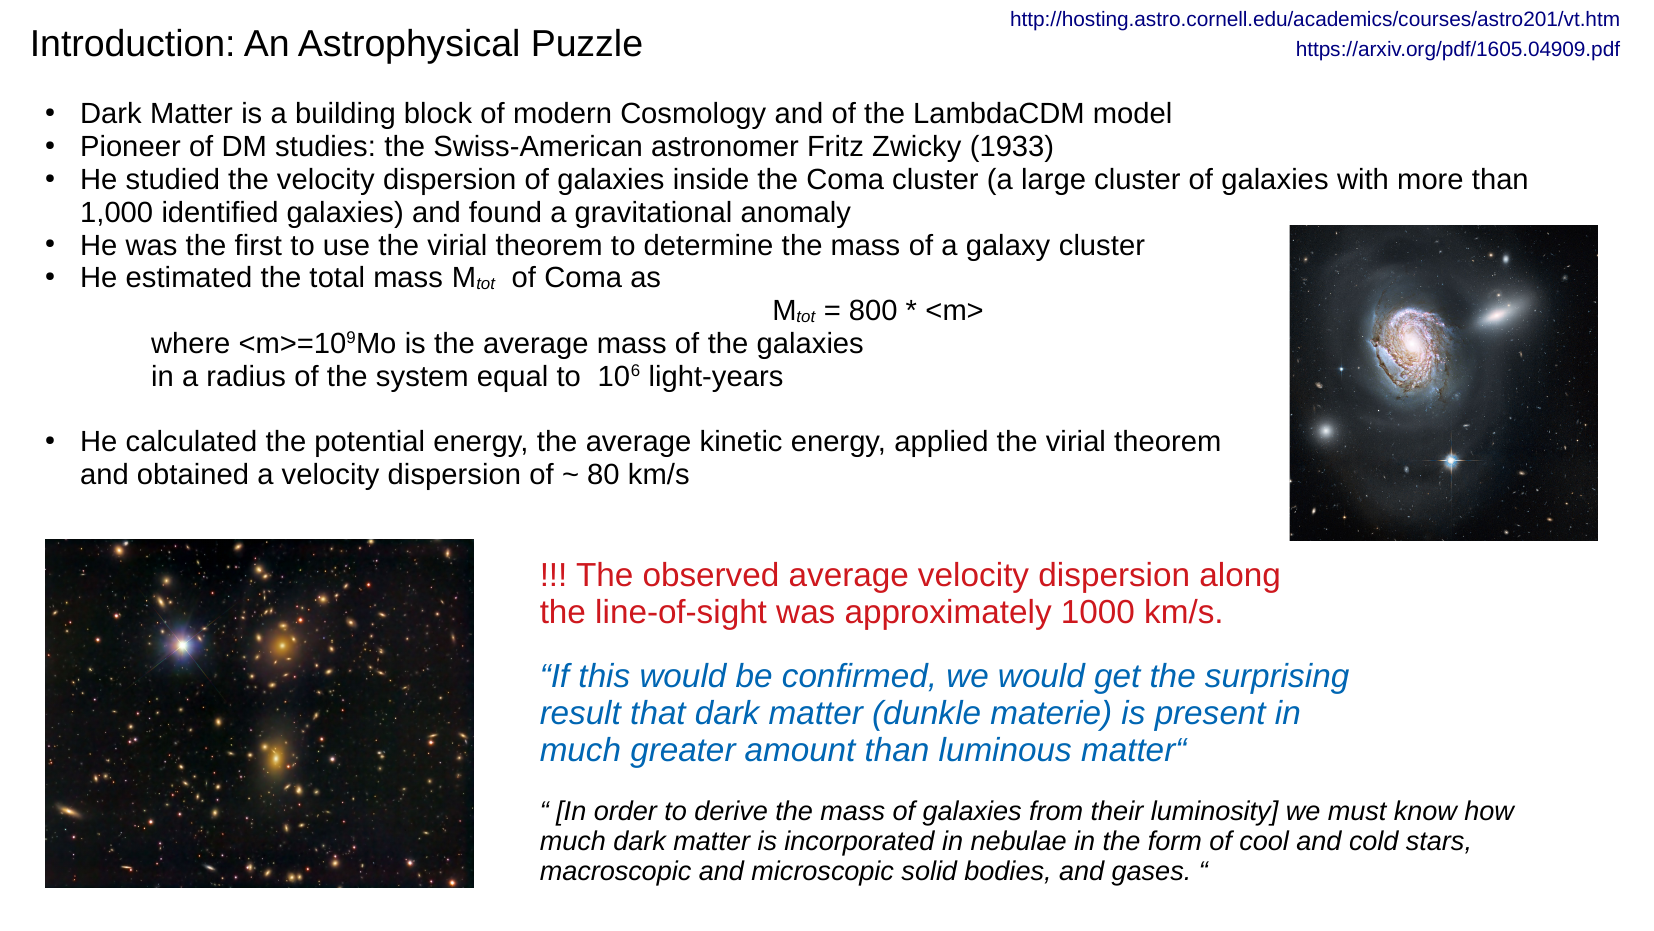

http://hosting.astro.cornell.edu/academics/courses/astro201/vt.htm
Introduction: An Astrophysical Puzzle
https://arxiv.org/pdf/1605.04909.pdf
Dark Matter is a building block of modern Cosmology and of the LambdaCDM model
Pioneer of DM studies: the Swiss-American astronomer Fritz Zwicky (1933)
He studied the velocity dispersion of galaxies inside the Coma cluster (a large cluster of galaxies with more than 1,000 identified galaxies) and found a gravitational anomaly
He was the first to use the virial theorem to determine the mass of a galaxy cluster
He estimated the total mass Mtot of Coma as
Mtot = 800 * <m>
where <m>=109Mo is the average mass of the galaxies
in a radius of the system equal to 106 light-years
He calculated the potential energy, the average kinetic energy, applied the virial theorem
and obtained a velocity dispersion of ~ 80 km/s
!!! The observed average velocity dispersion along the line-of-sight was approximately 1000 km/s.
“If this would be confirmed, we would get the surprising result that dark matter (dunkle materie) is present in much greater amount than luminous matter“
“ [In order to derive the mass of galaxies from their luminosity] we must know how much dark matter is incorporated in nebulae in the form of cool and cold stars, macroscopic and microscopic solid bodies, and gases. “